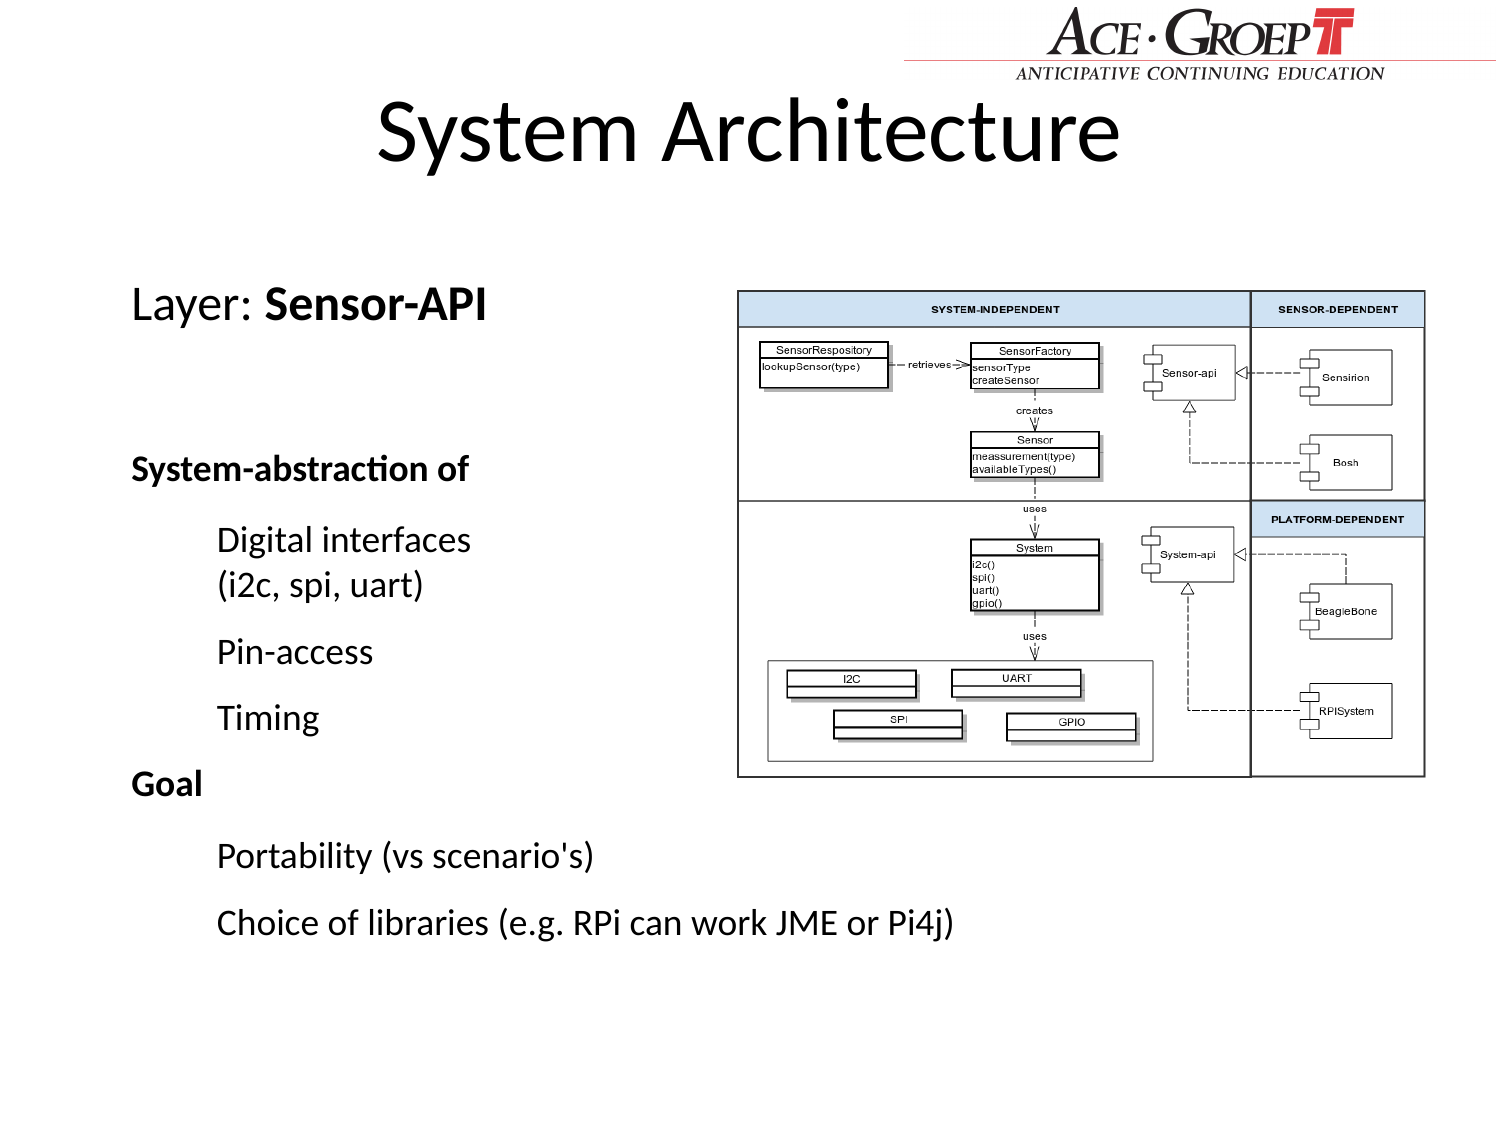

# System Architecture
Layer: Sensor-API
System-abstraction of
Digital interfaces
(i2c, spi, uart)
Pin-access
Timing
Goal
Portability (vs scenario's)
Choice of libraries (e.g. RPi can work JME or Pi4j)